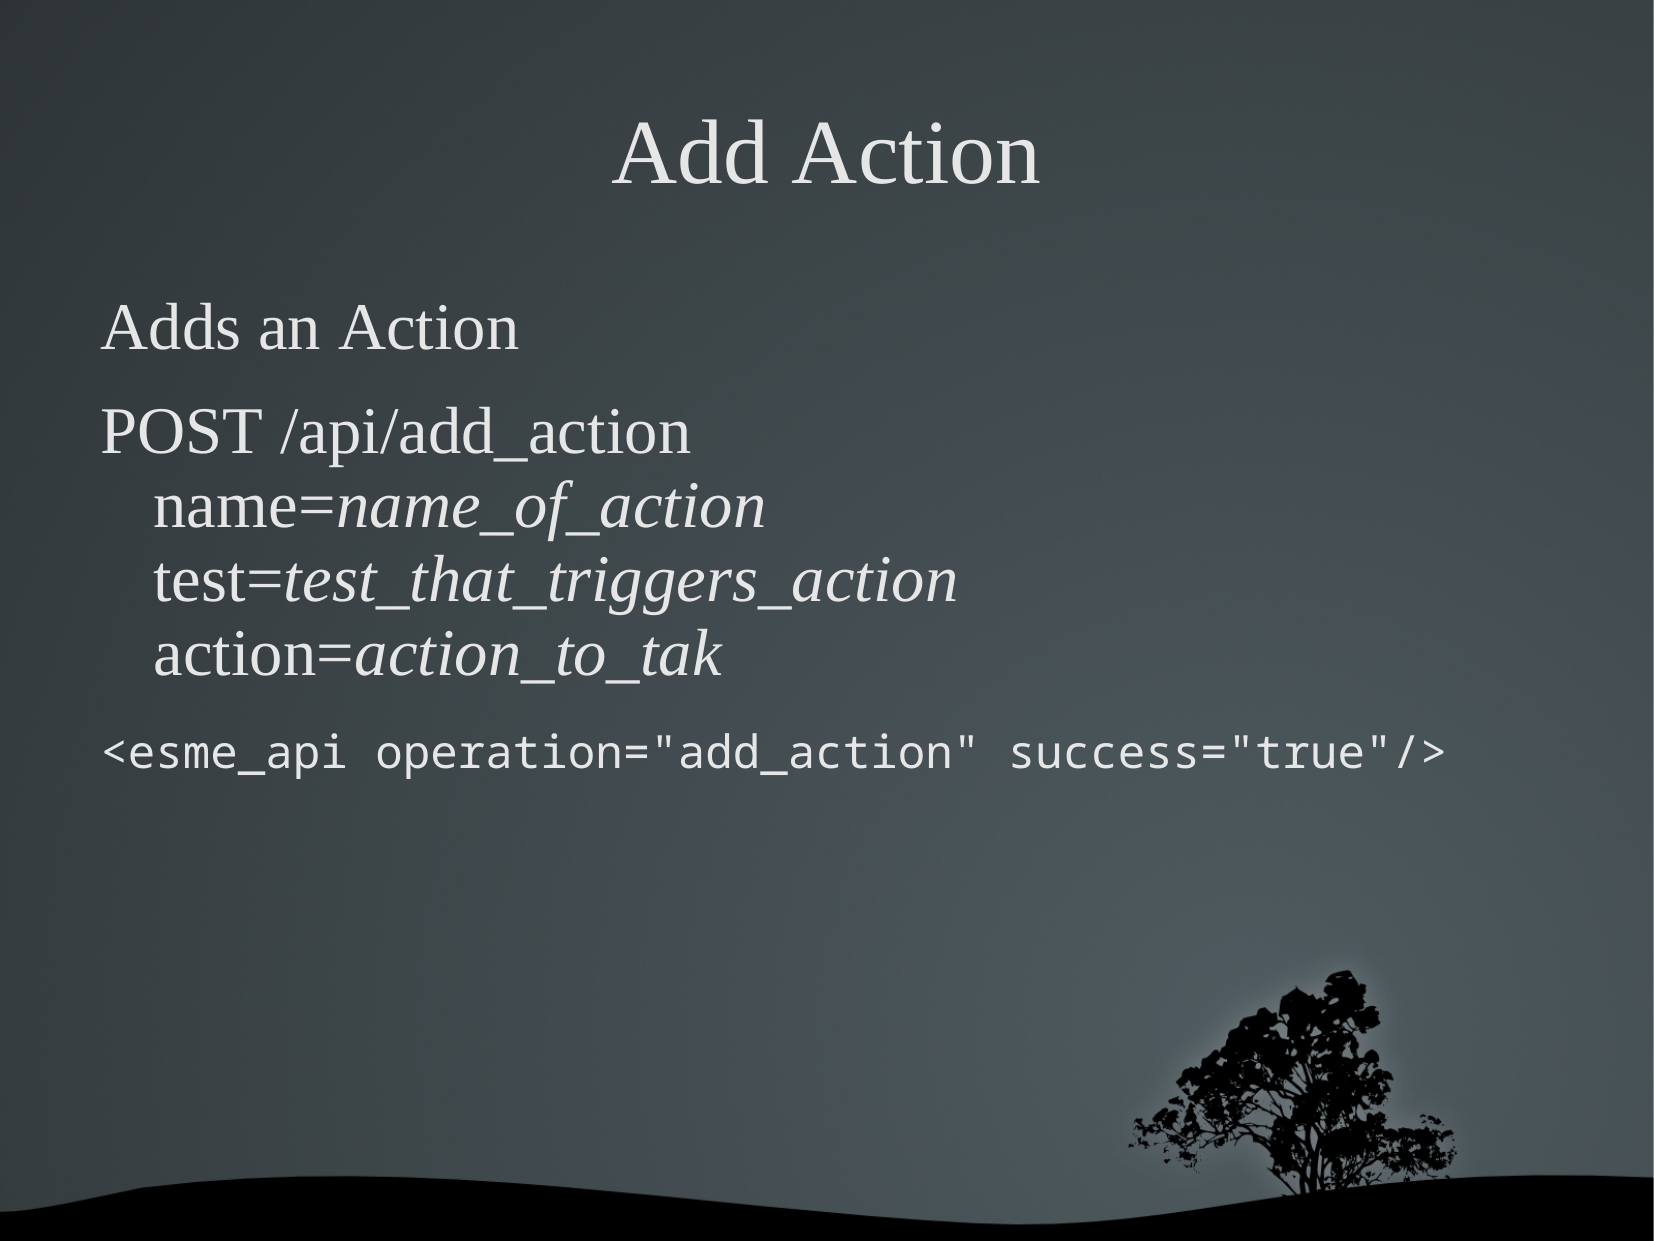

# Add Action
Adds an Action
POST /api/add_action
name=name_of_action
test=test_that_triggers_action
action=action_to_tak
<esme_api operation="add_action" success="true"/>